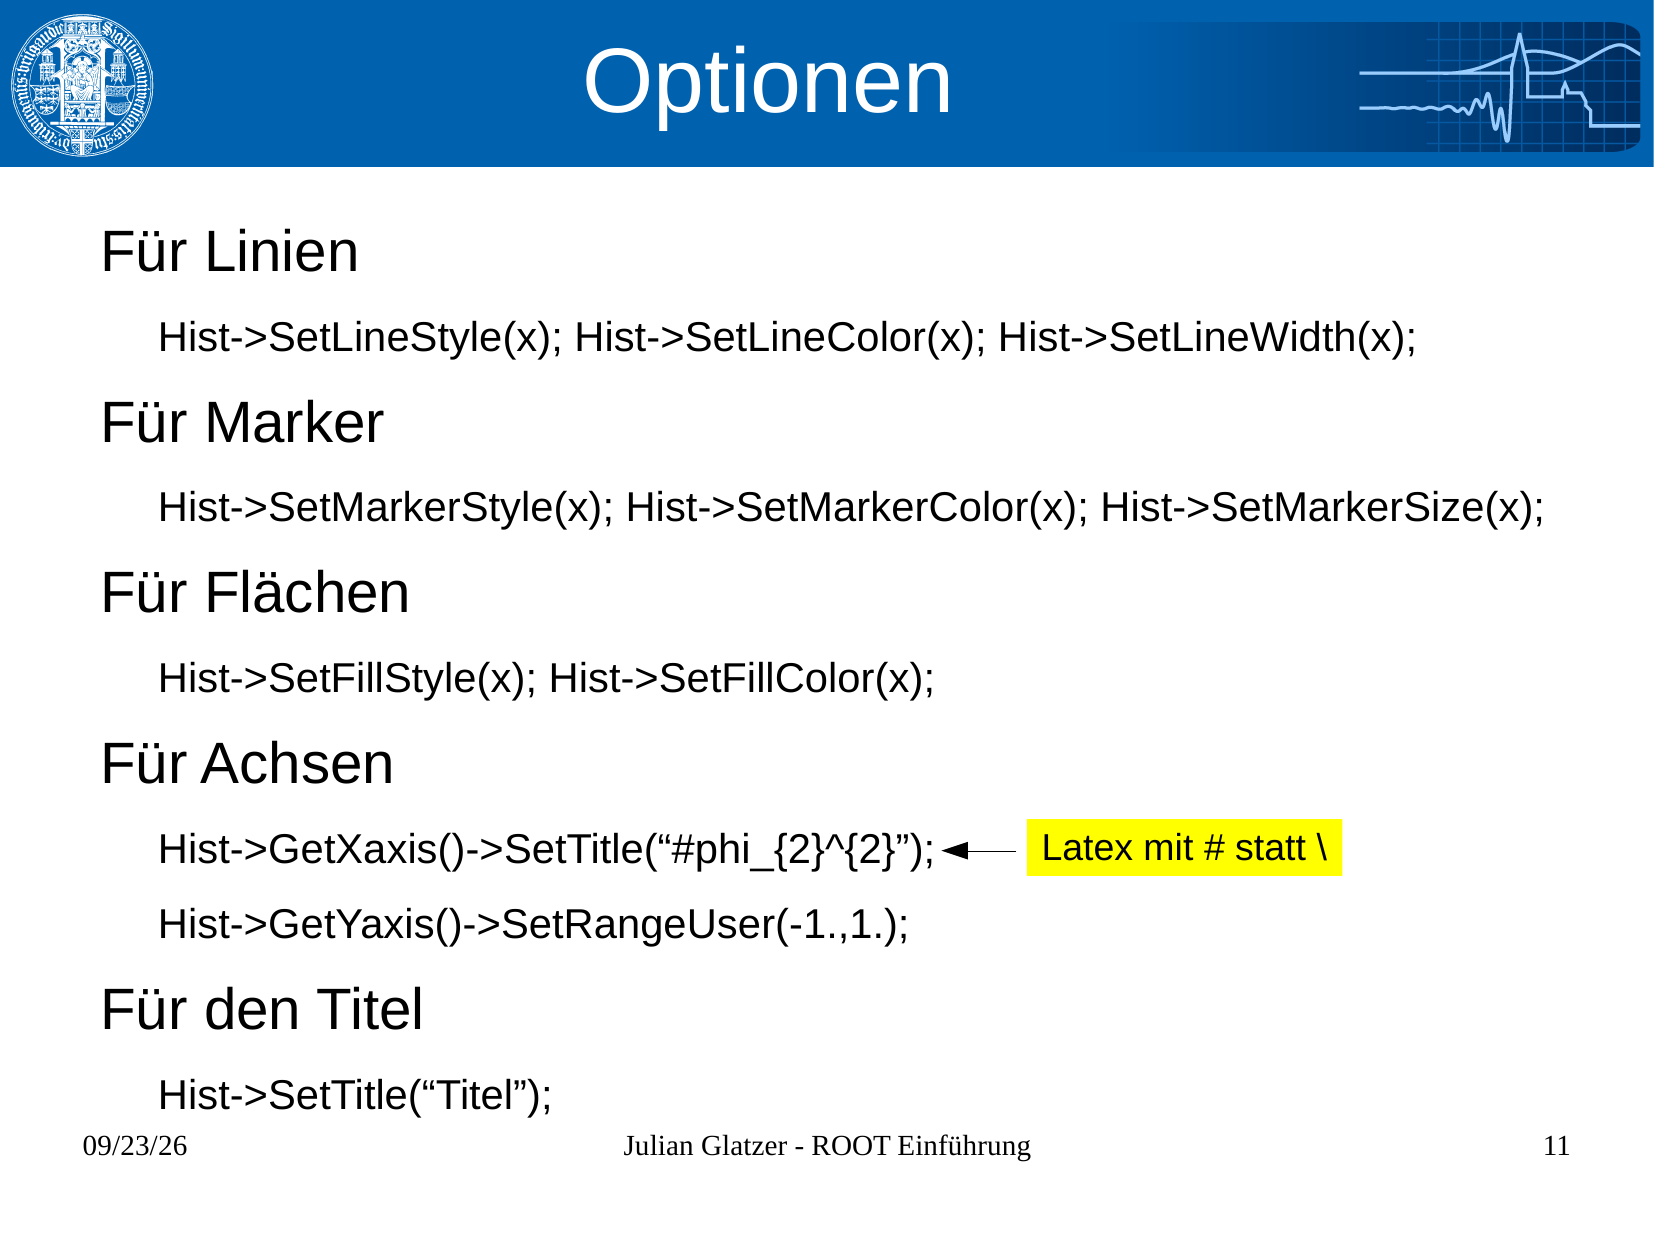

# Optionen
Für Linien
 Hist->SetLineStyle(x); Hist->SetLineColor(x); Hist->SetLineWidth(x);
Für Marker
 Hist->SetMarkerStyle(x); Hist->SetMarkerColor(x); Hist->SetMarkerSize(x);
Für Flächen
 Hist->SetFillStyle(x); Hist->SetFillColor(x);
Für Achsen
 Hist->GetXaxis()->SetTitle(“#phi_{2}^{2}”);
 Hist->GetYaxis()->SetRangeUser(-1.,1.);
Für den Titel
 Hist->SetTitle(“Titel”);
Latex mit # statt \
Julian Glatzer - ROOT Einführung
11